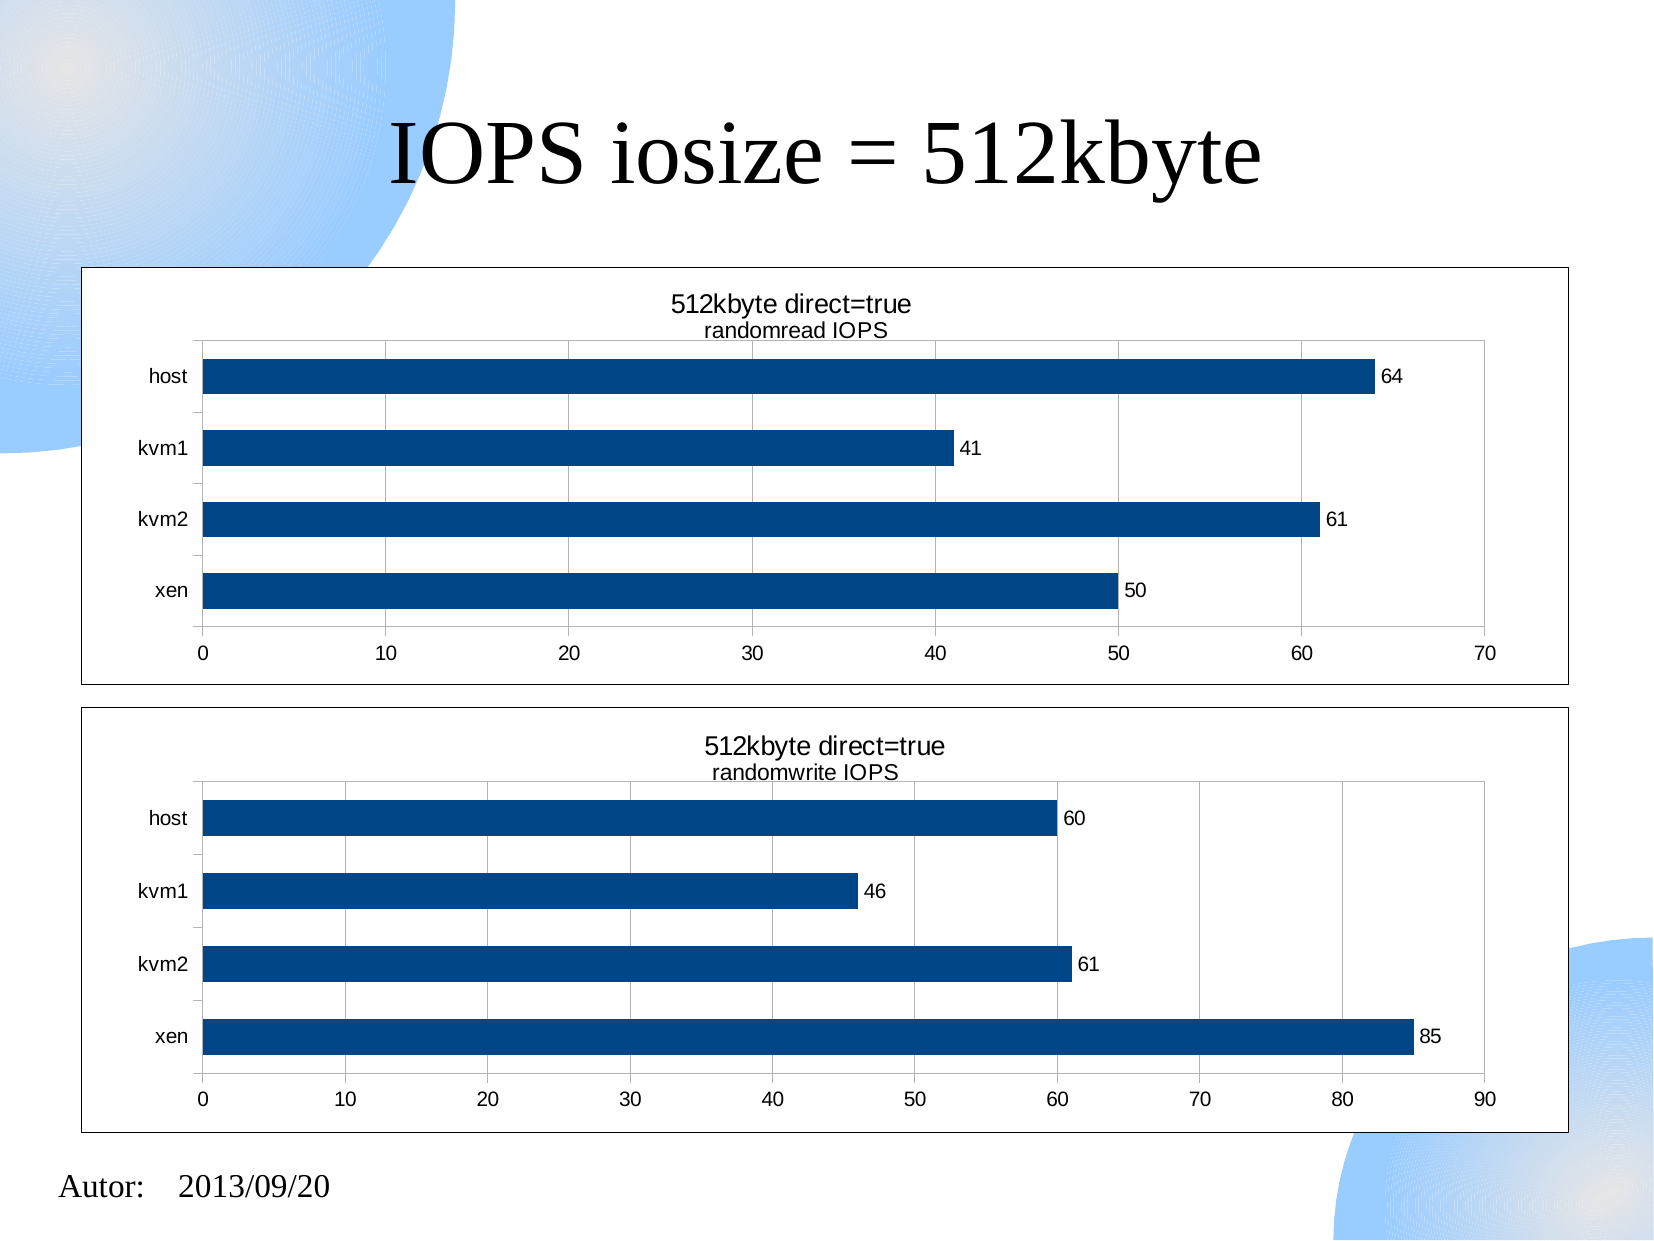

# IOPS iosize = 512kbyte
### Chart: 512kbyte direct=true
randomread IOPS
| Category | iops |
|---|---|
| xen | 50.0 |
| kvm2 | 61.0 |
| kvm1 | 41.0 |
| host | 64.0 |
### Chart: 512kbyte direct=true
randomwrite IOPS
| Category | iops |
|---|---|
| xen | 85.0 |
| kvm2 | 61.0 |
| kvm1 | 46.0 |
| host | 60.0 |